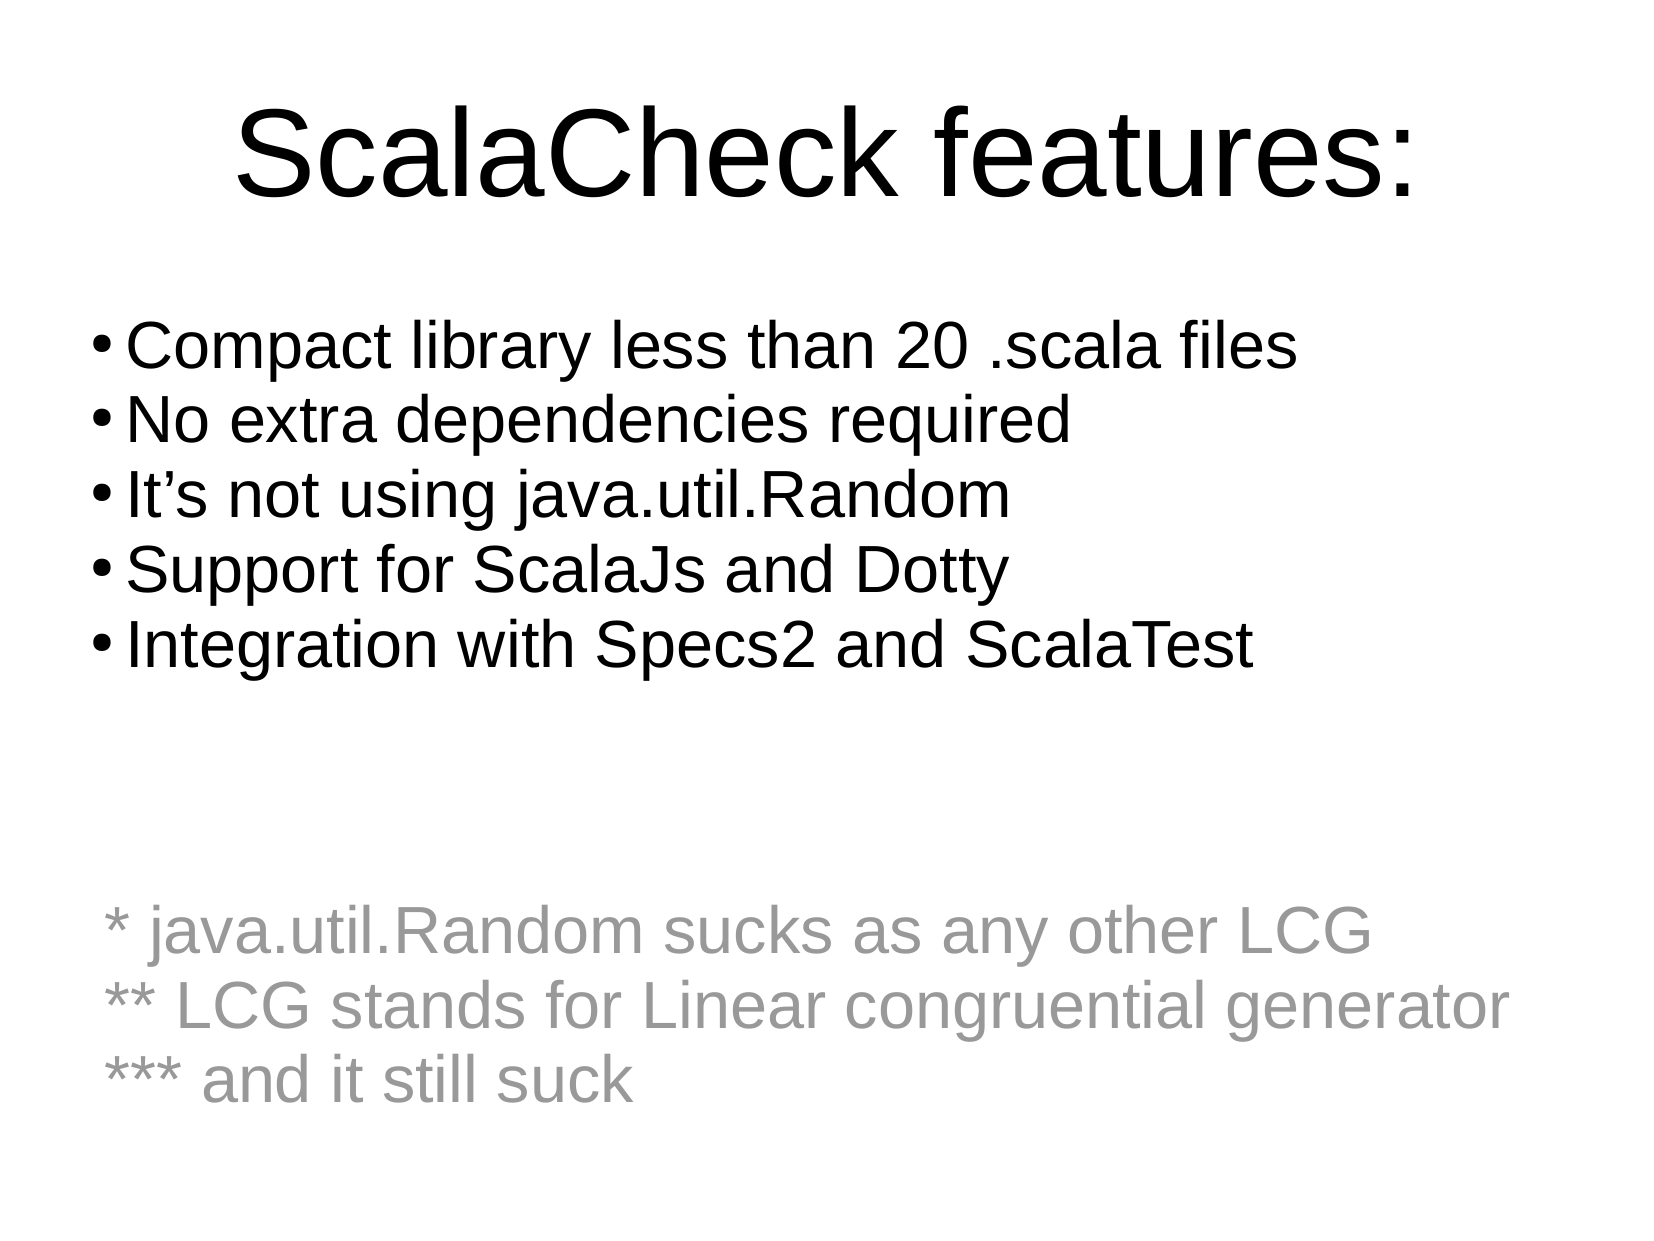

# ScalaCheck features:
Compact library less than 20 .scala files
No extra dependencies required
It’s not using java.util.Random
Support for ScalaJs and Dotty
Integration with Specs2 and ScalaTest
* java.util.Random sucks as any other LCG
** LCG stands for Linear congruential generator
*** and it still suck